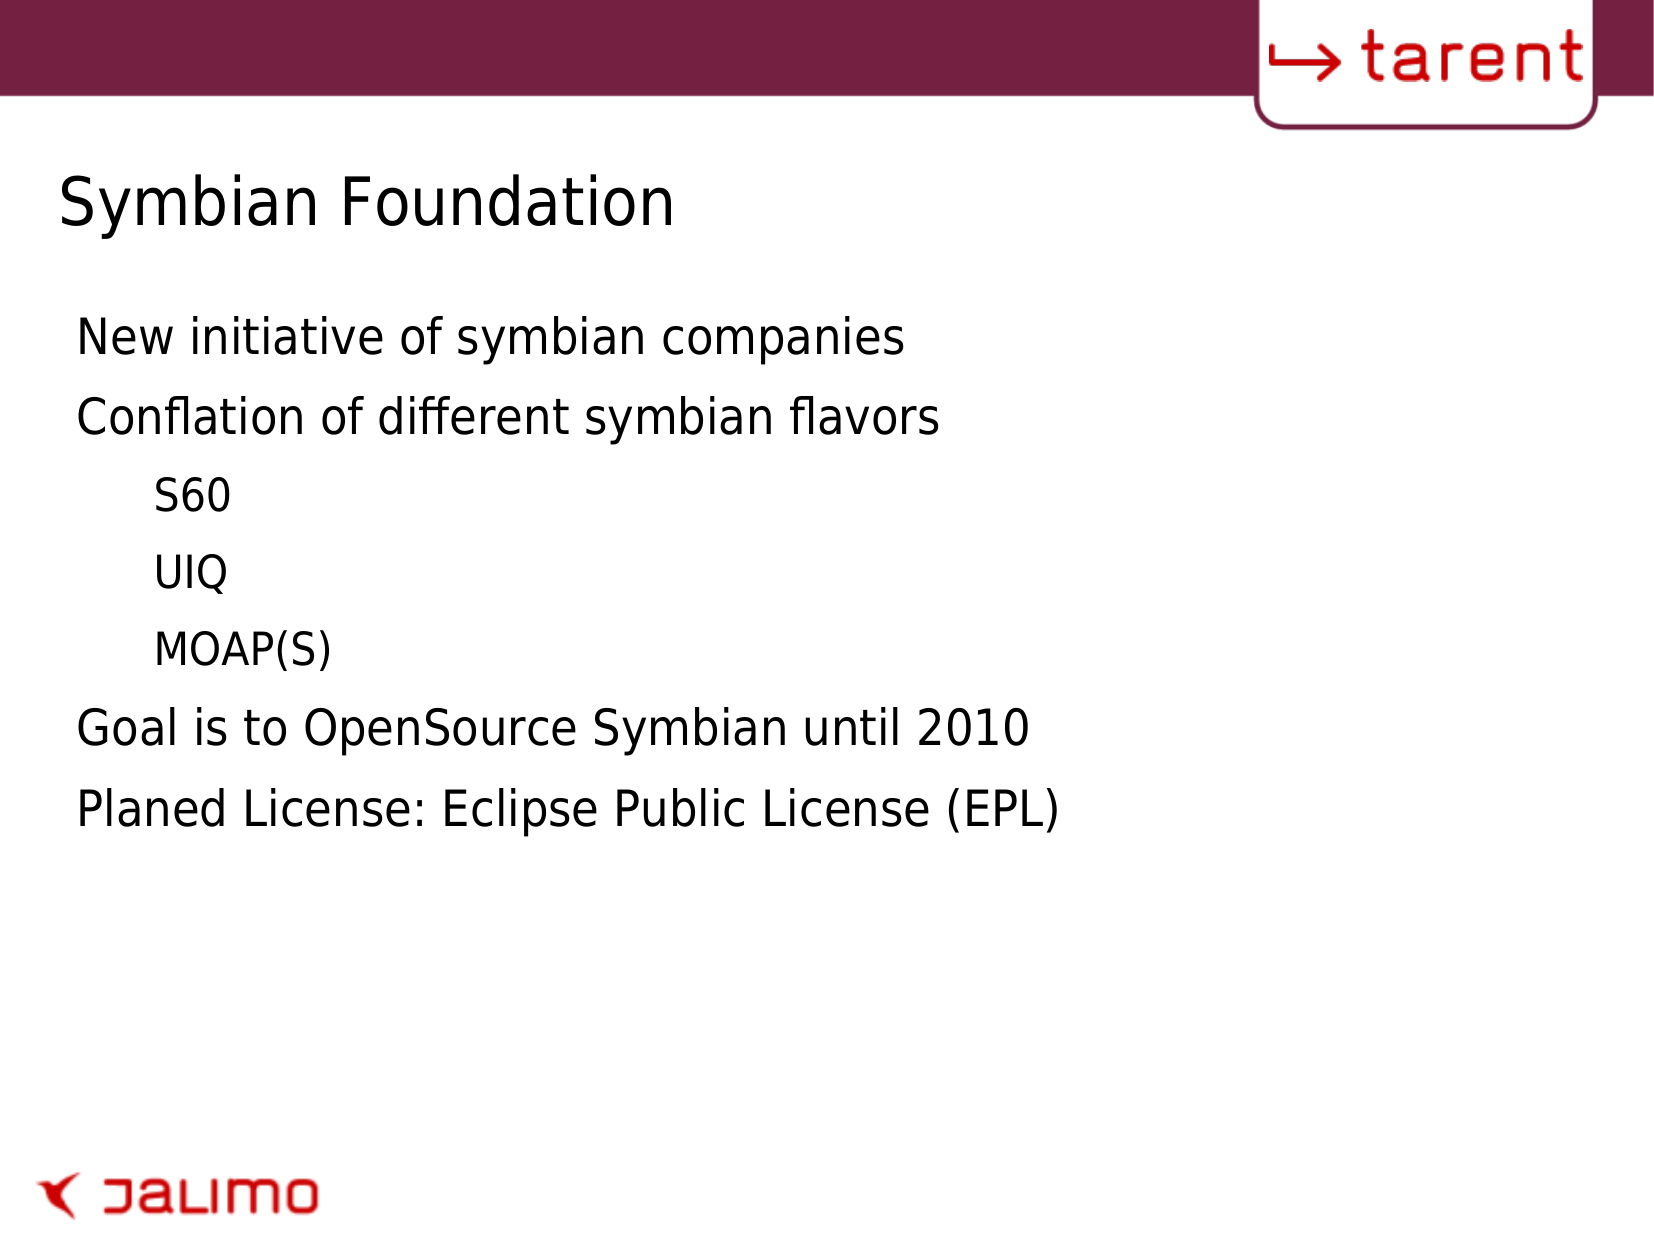

# Symbian Foundation
New initiative of symbian companies
Conflation of different symbian flavors
S60
UIQ
MOAP(S)
Goal is to OpenSource Symbian until 2010
Planed License: Eclipse Public License (EPL)